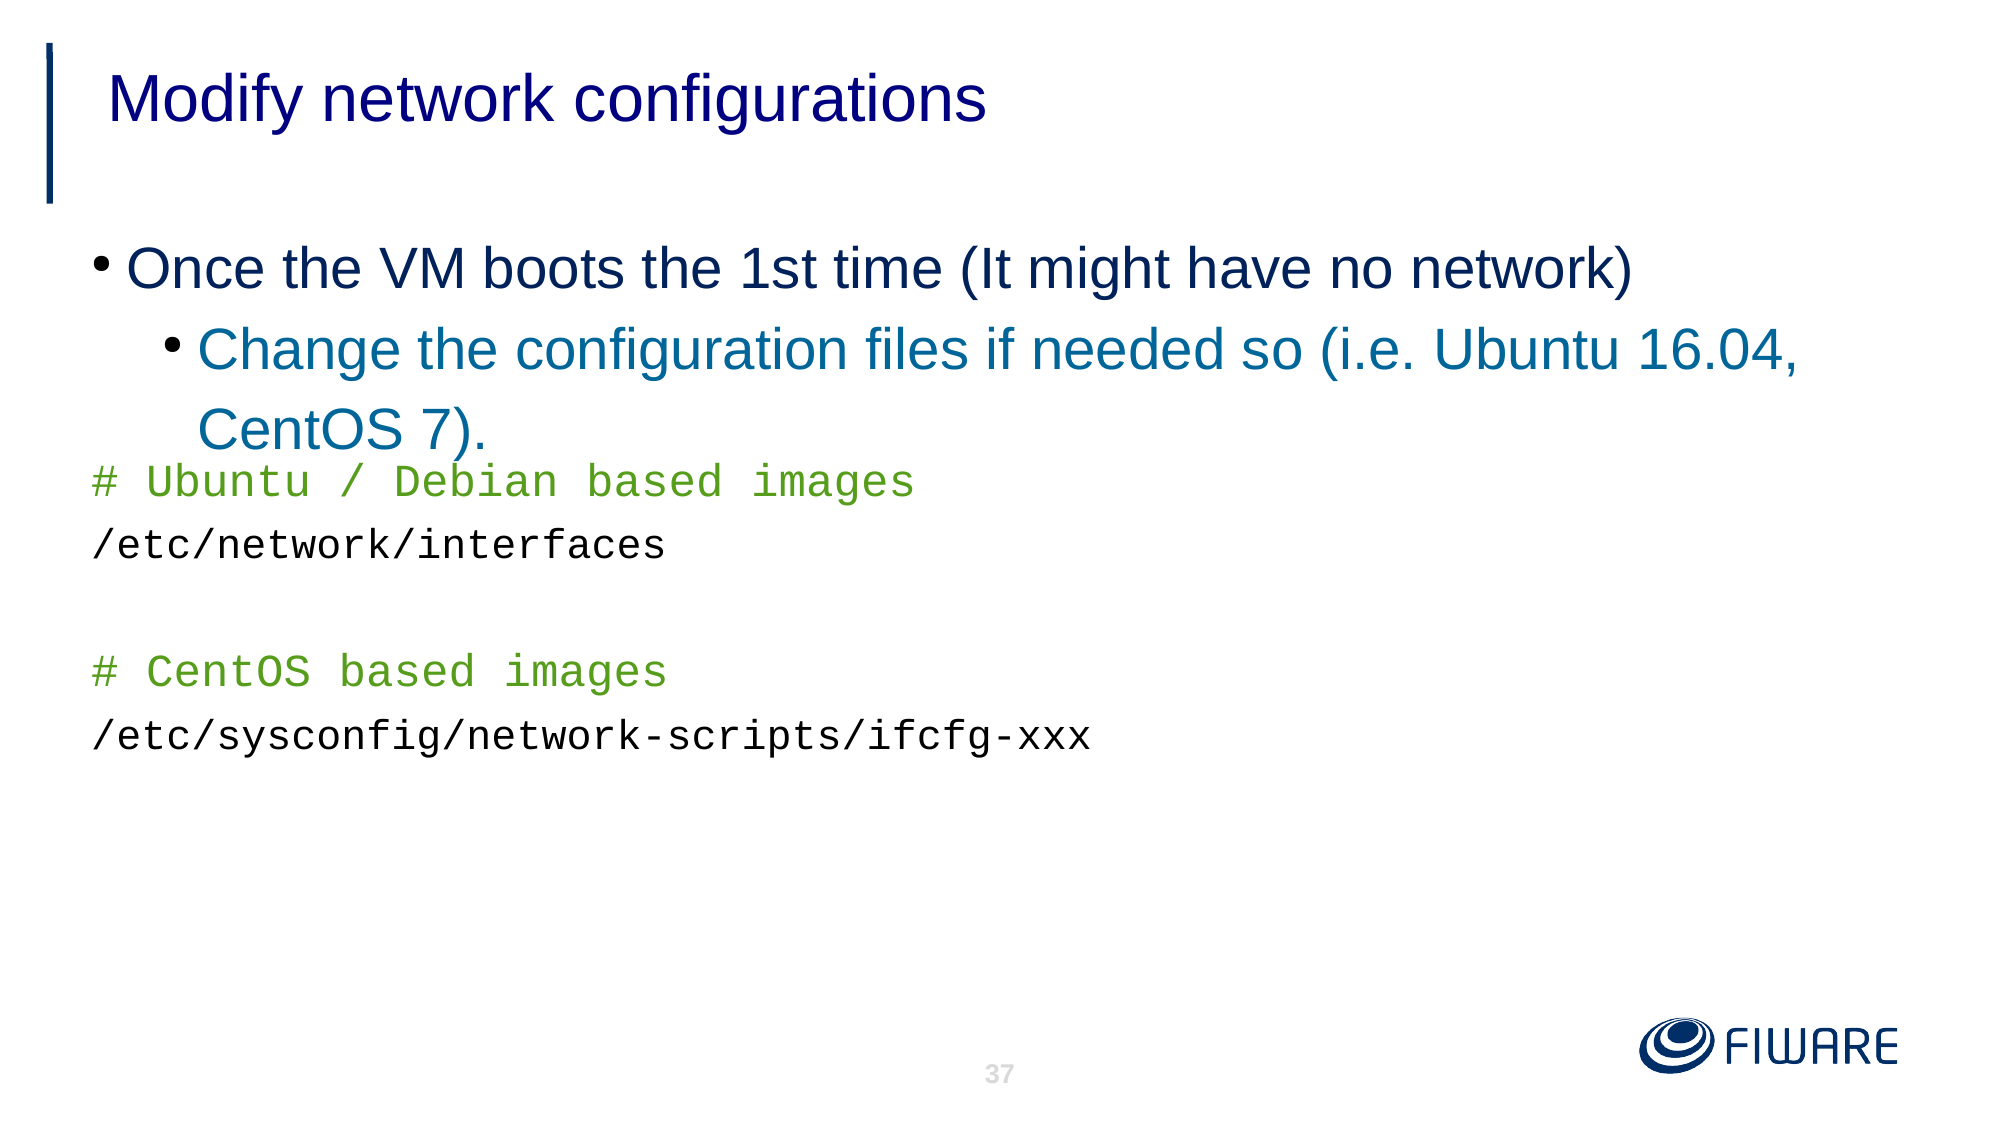

# Modify network configurations
Once the VM boots the 1st time (It might have no network)
Change the configuration files if needed so (i.e. Ubuntu 16.04, CentOS 7).
# Ubuntu / Debian based images
/etc/network/interfaces
# CentOS based images
/etc/sysconfig/network-scripts/ifcfg-xxx